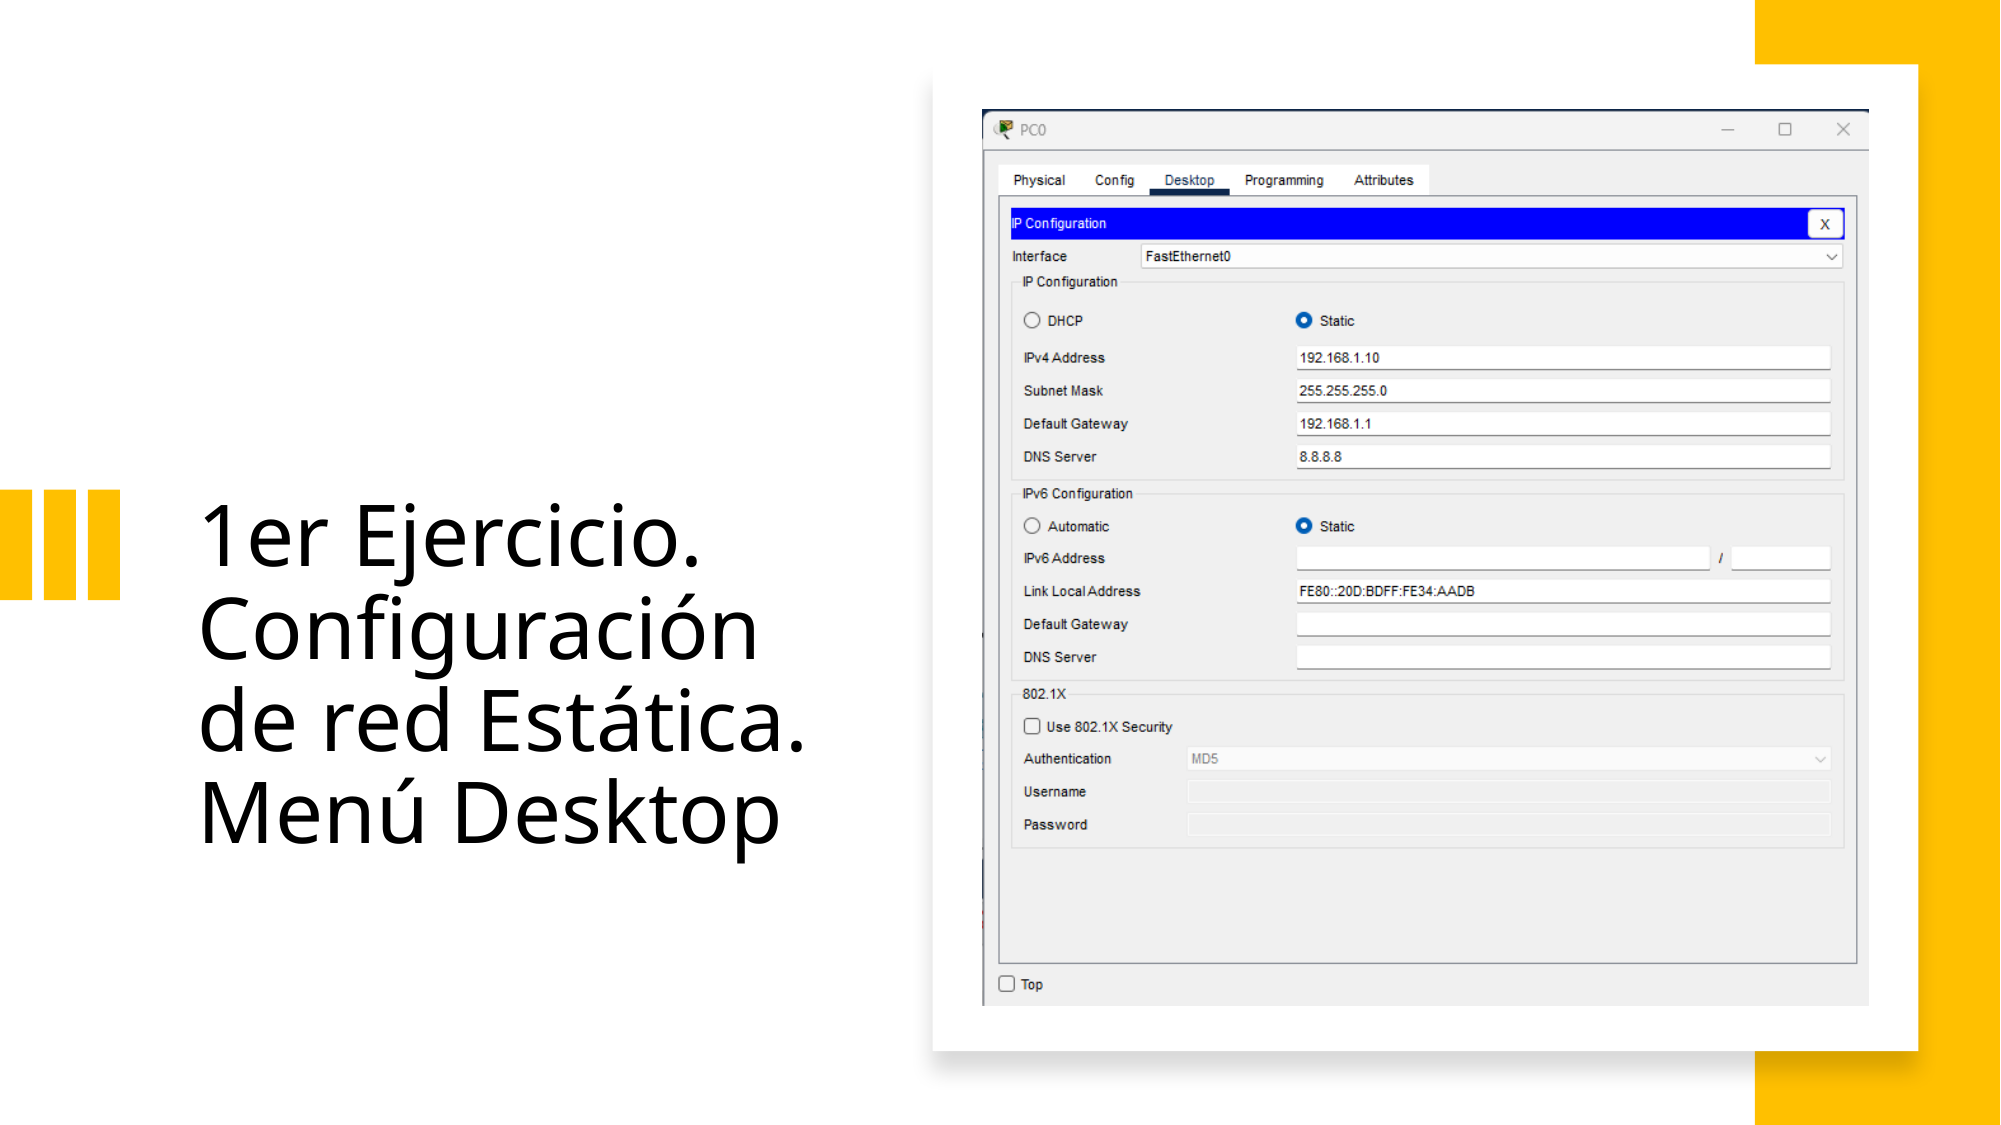

# 1er Ejercicio. Configuración de red Estática. Menú Desktop